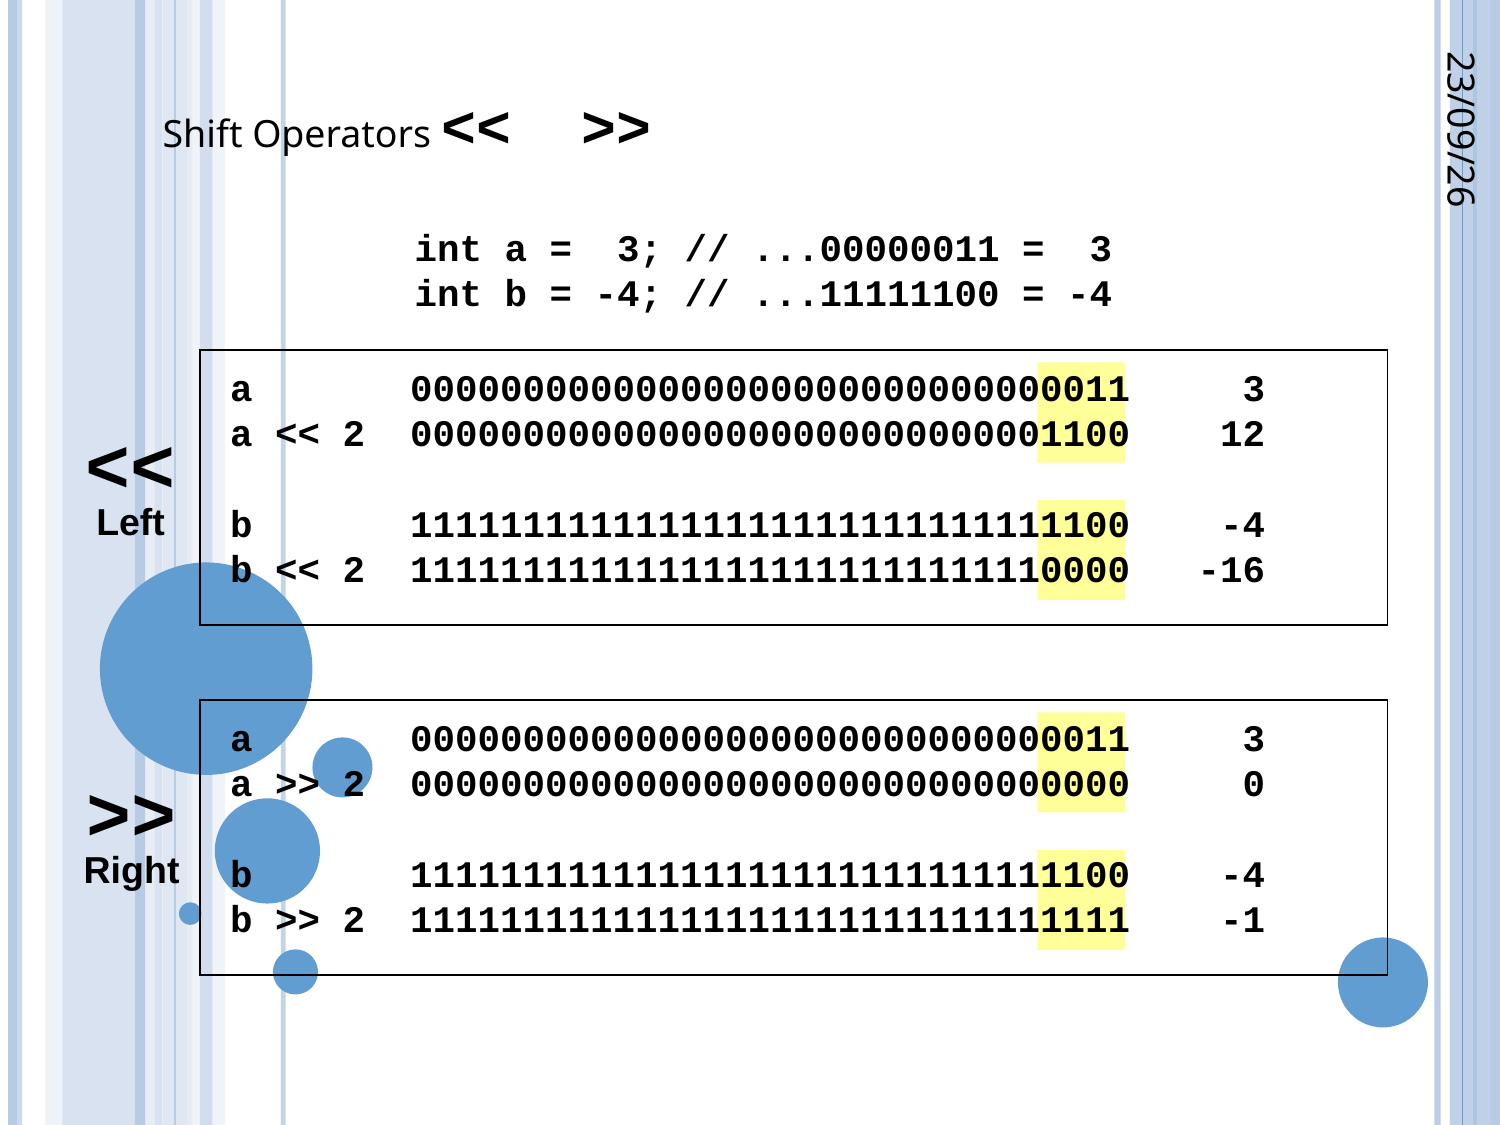

# Shift Operators << >>
int a = 3; // ...00000011 = 3
int b = -4; // ...11111100 = -4
a 00000000000000000000000000000011 3
a << 2 00000000000000000000000000001100 12
b 11111111111111111111111111111100 -4
b << 2 11111111111111111111111111110000 -16
<<
Left
a 00000000000000000000000000000011 3
a >> 2 00000000000000000000000000000000 0
b 11111111111111111111111111111100 -4
b >> 2 11111111111111111111111111111111 -1
>>
Right